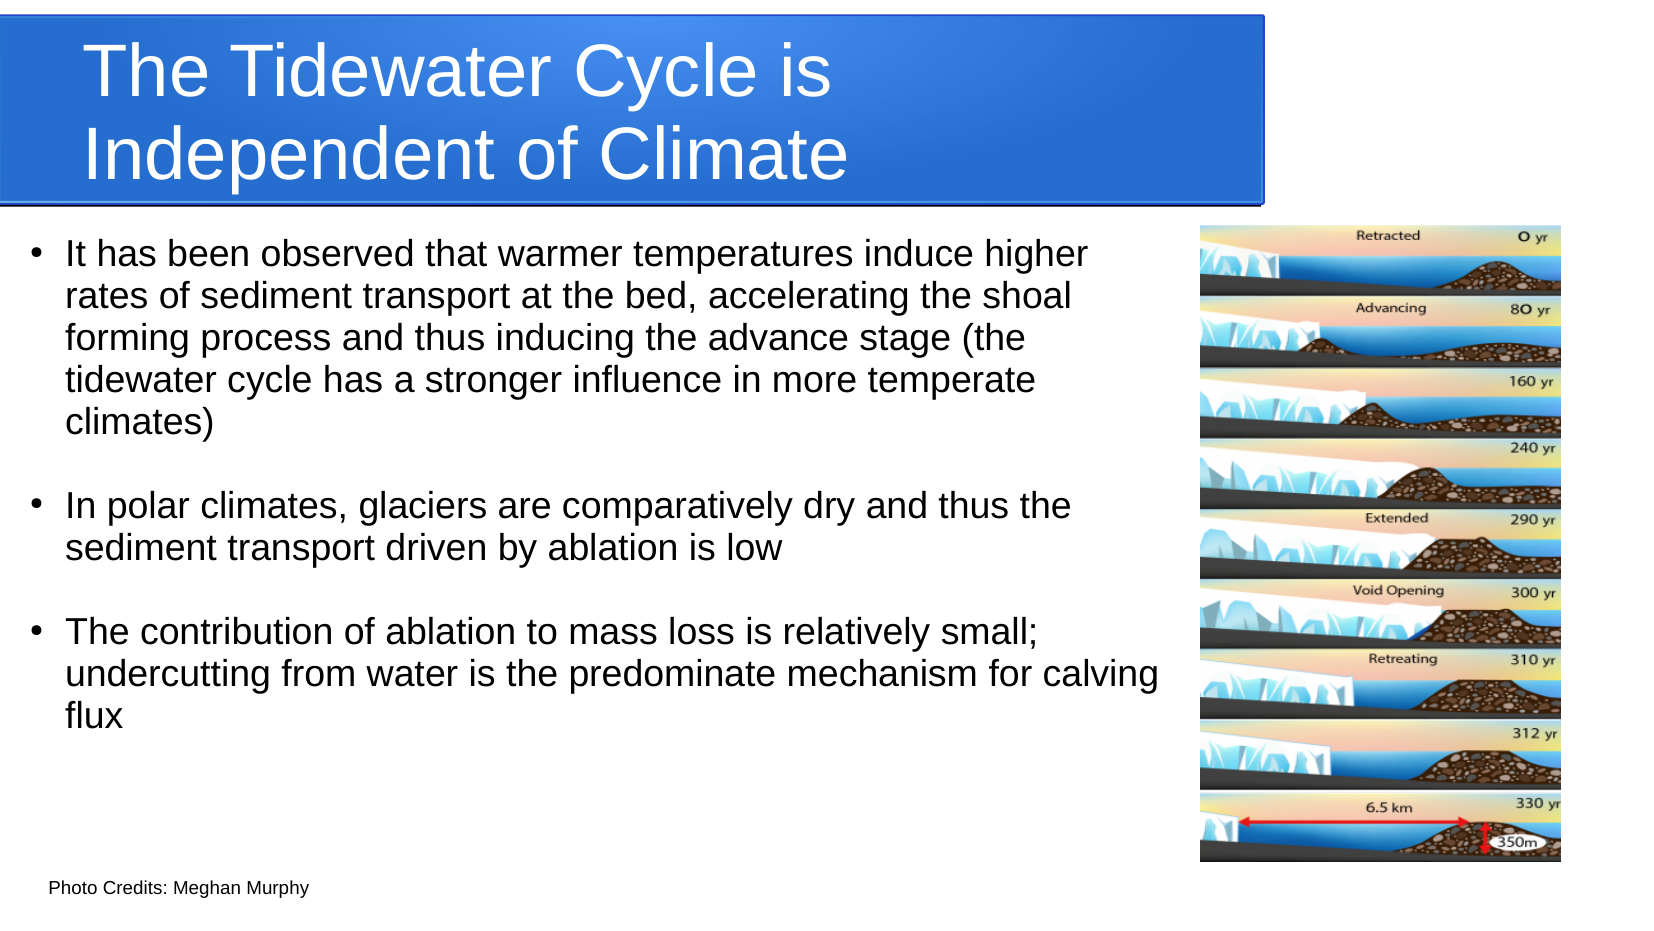

# The Tidewater Cycle is Independent of Climate
It has been observed that warmer temperatures induce higher rates of sediment transport at the bed, accelerating the shoal forming process and thus inducing the advance stage (the tidewater cycle has a stronger influence in more temperate climates)
In polar climates, glaciers are comparatively dry and thus the sediment transport driven by ablation is low
The contribution of ablation to mass loss is relatively small; undercutting from water is the predominate mechanism for calving flux
Photo Credits: Meghan Murphy